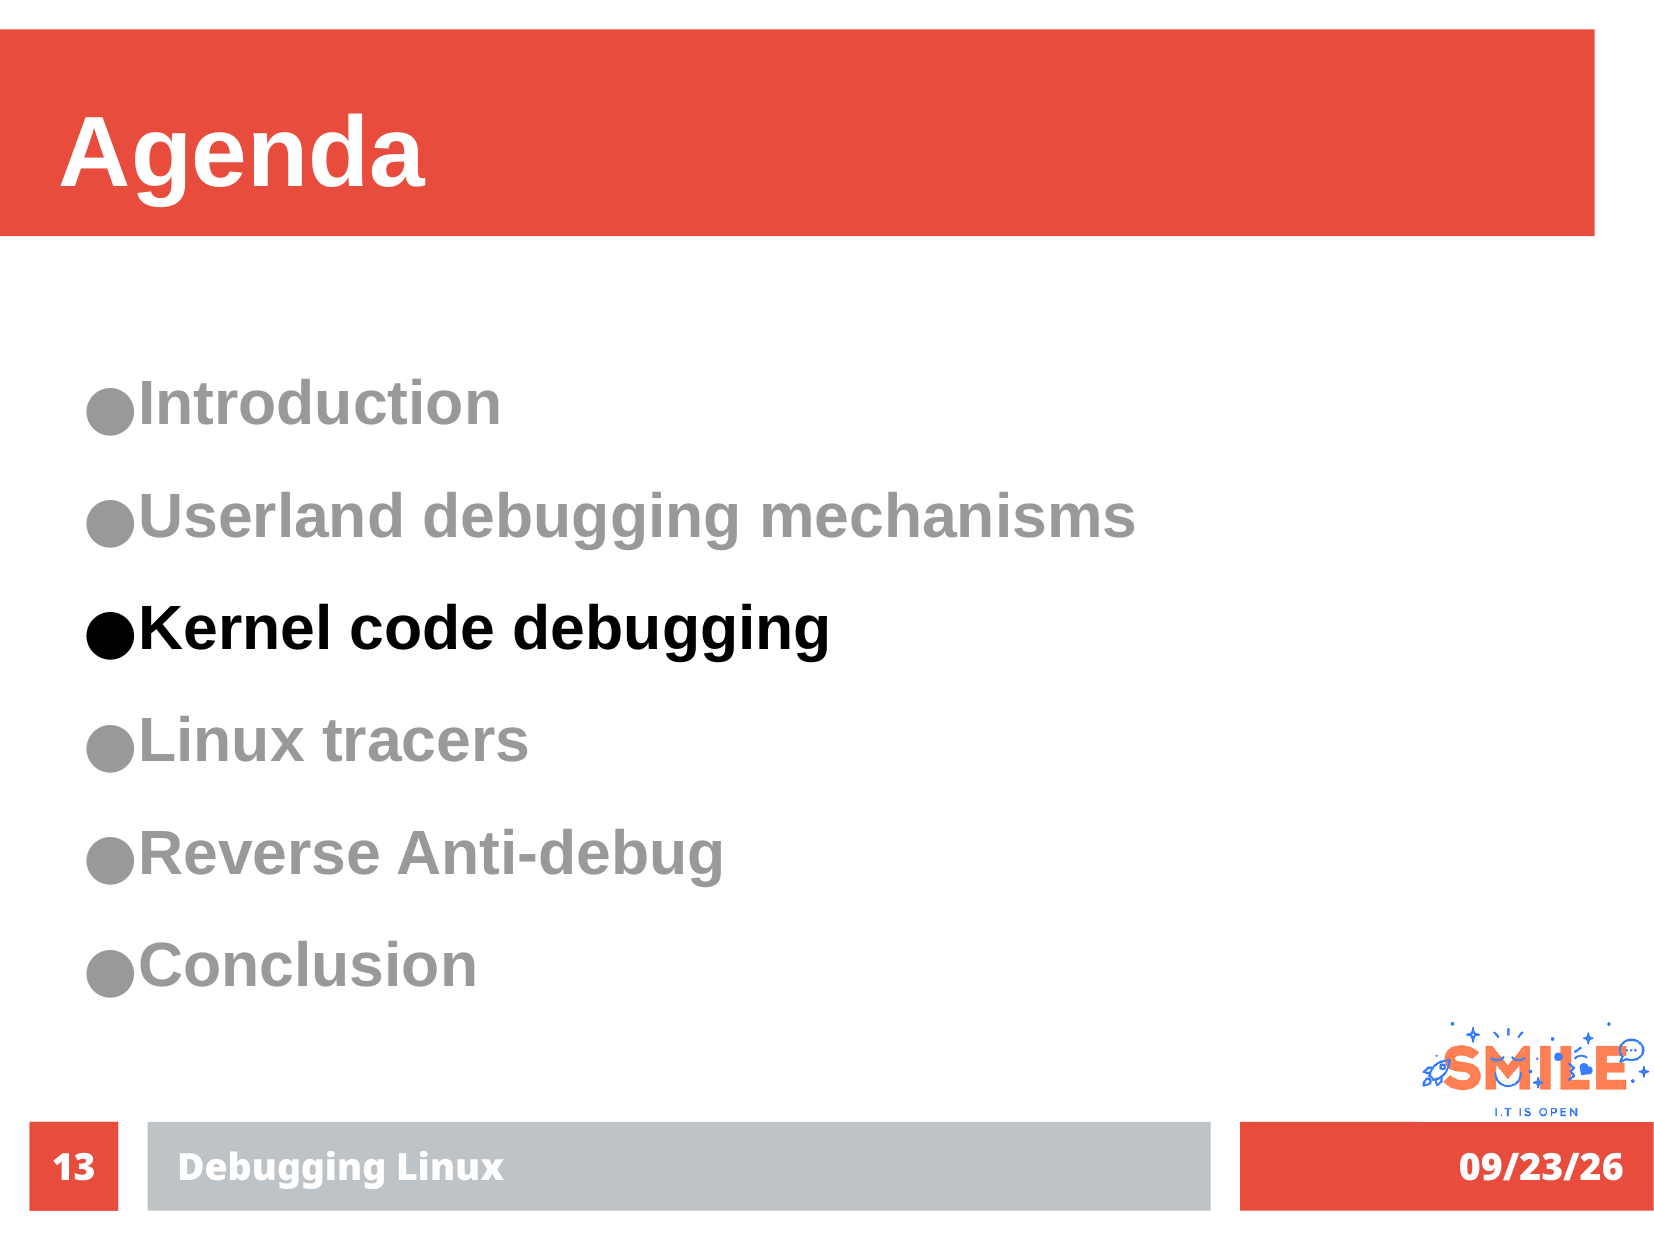

Agenda
Introduction
Userland debugging mechanisms
Kernel code debugging
Linux tracers
Reverse Anti-debug
Conclusion
13
Debugging Linux